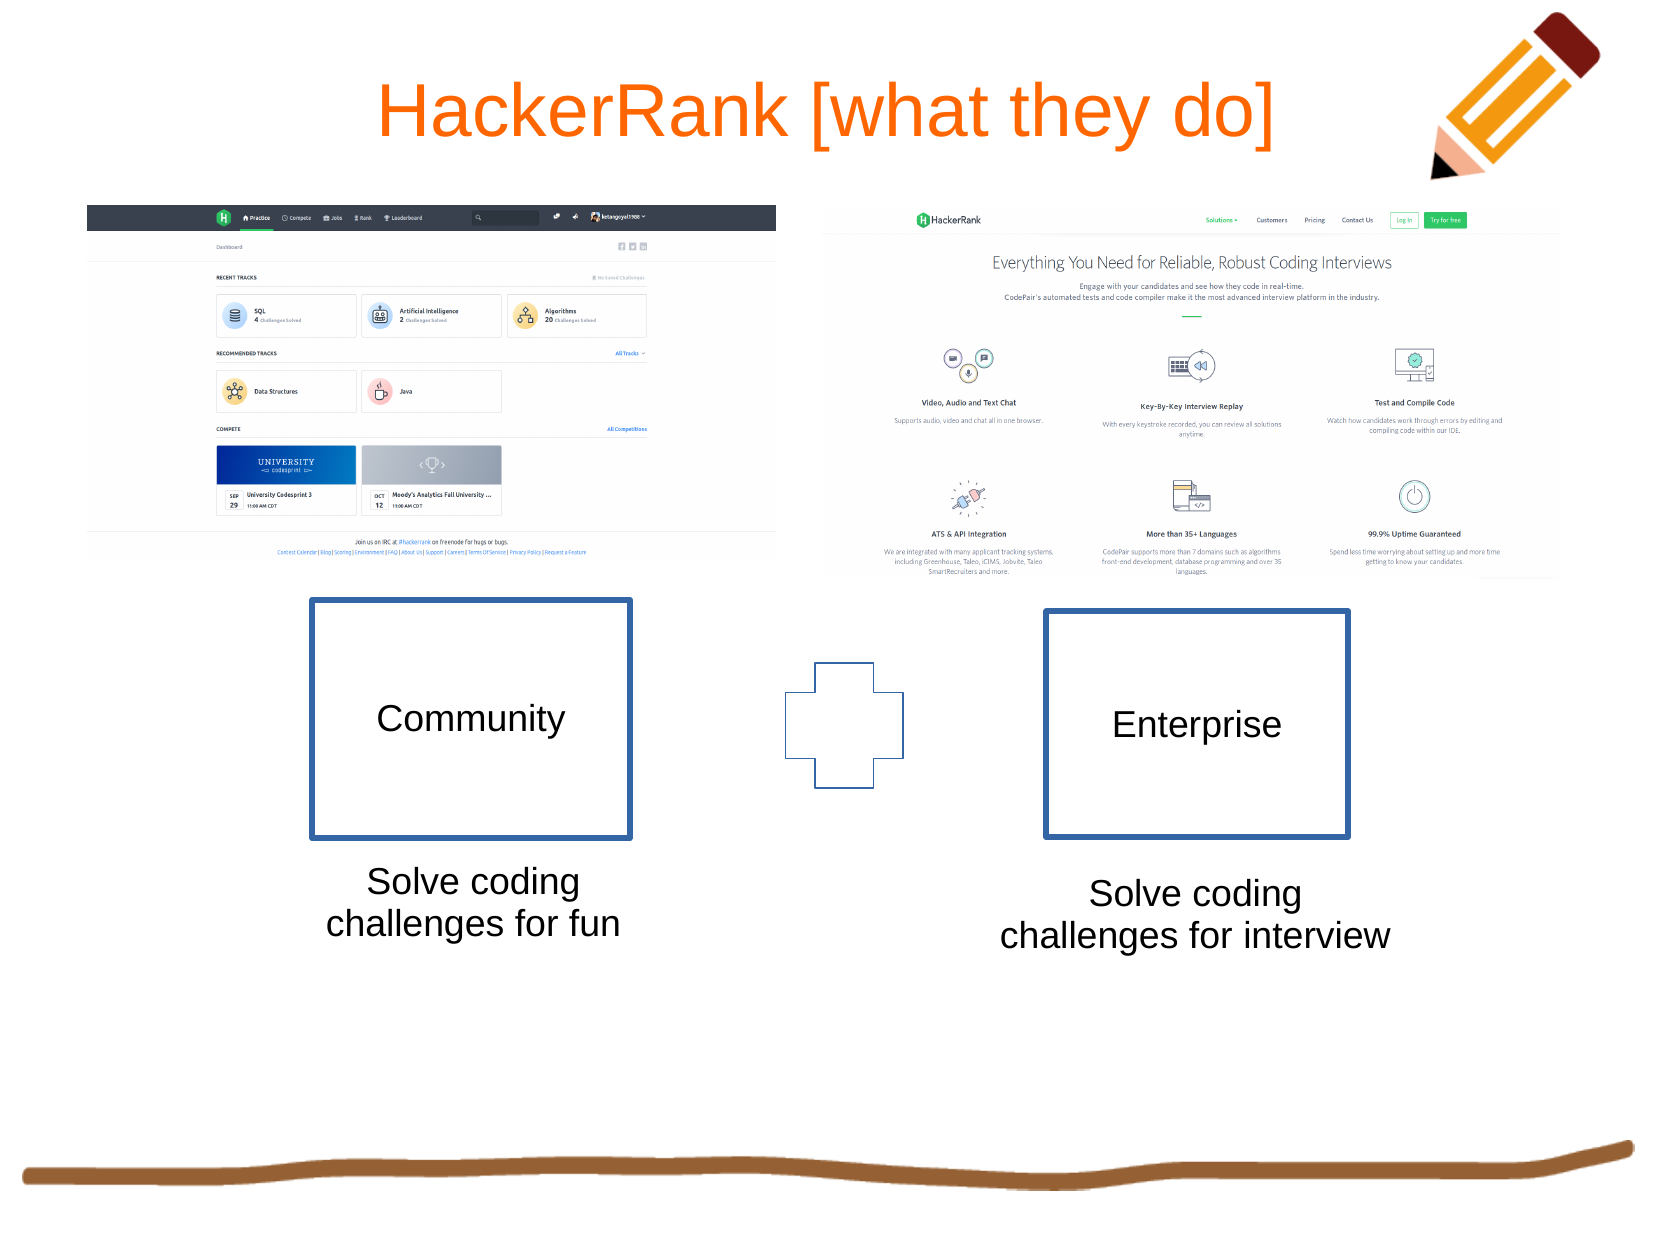

# HackerRank [what they do]
Community
Enterprise
Solve coding challenges for fun
Solve coding challenges for interview